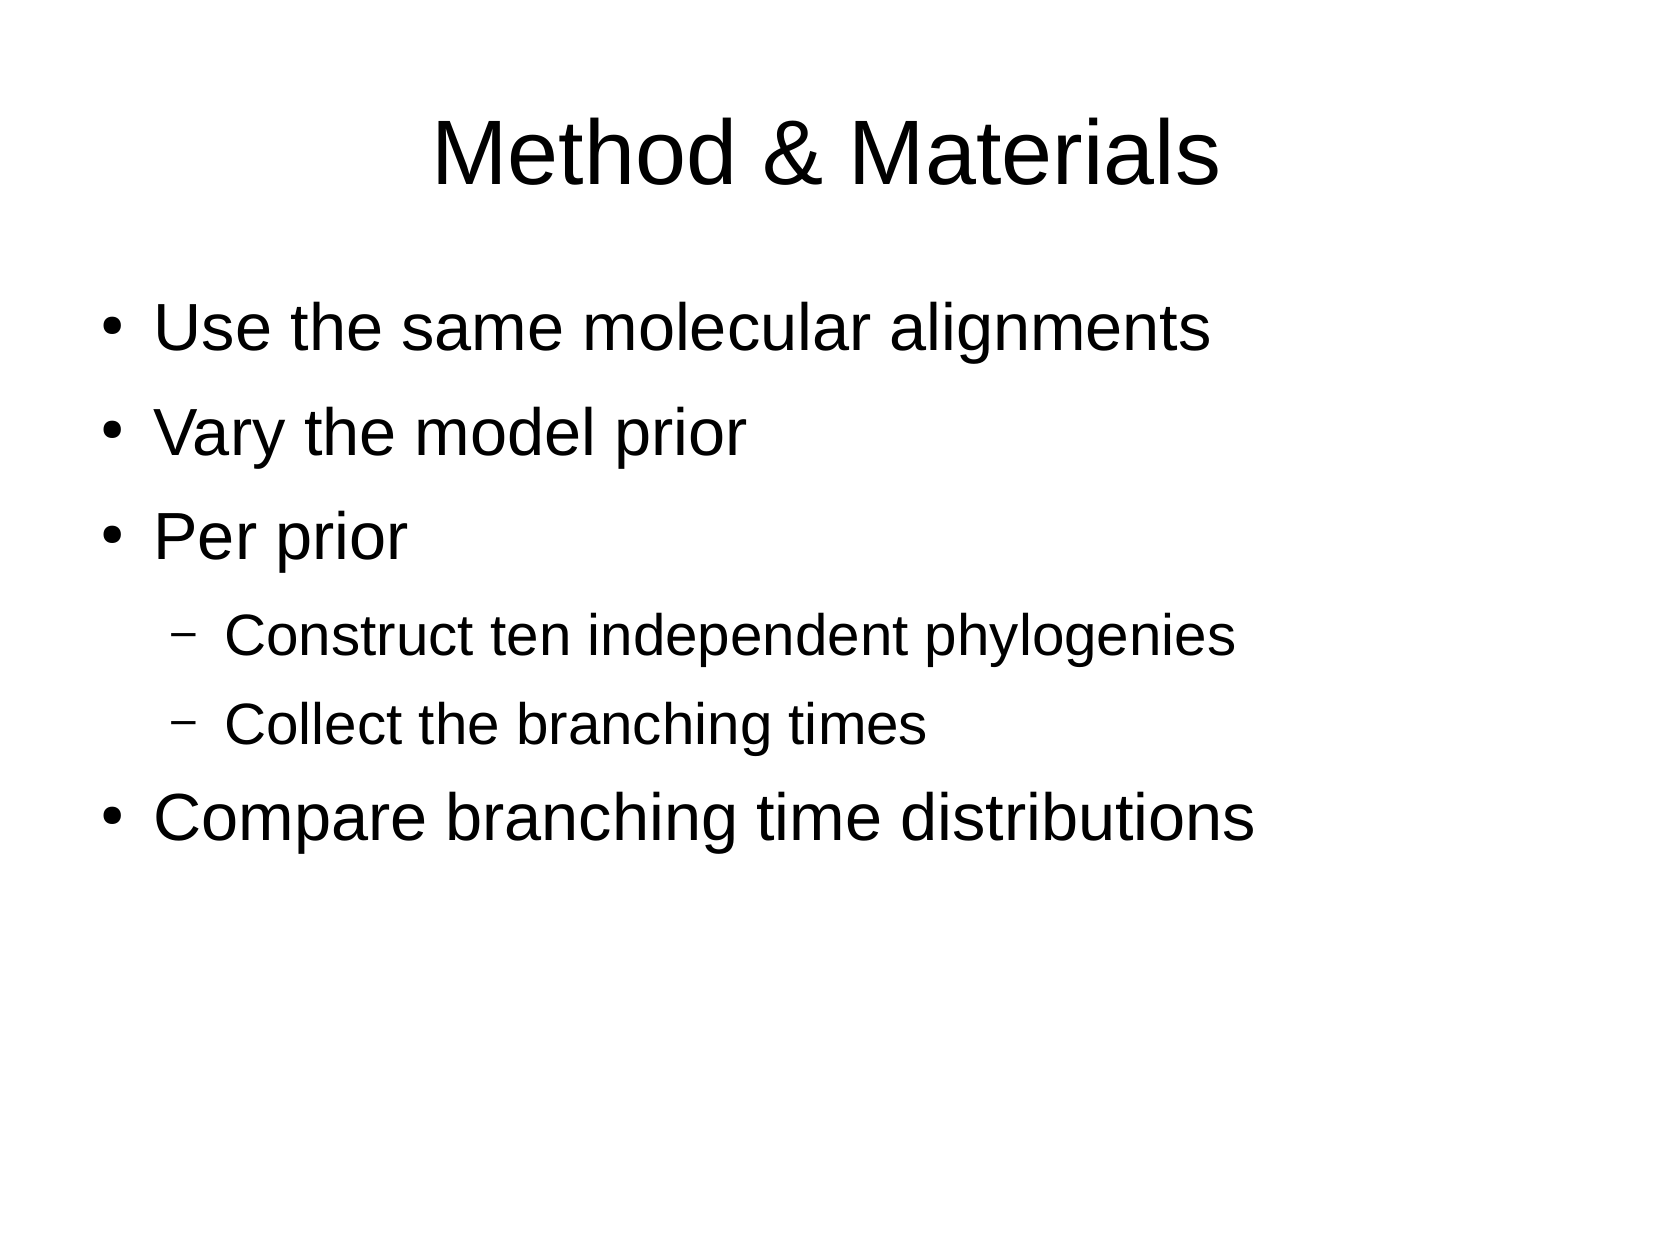

# Method & Materials
Use the same molecular alignments
Vary the model prior
Per prior
Construct ten independent phylogenies
Collect the branching times
Compare branching time distributions